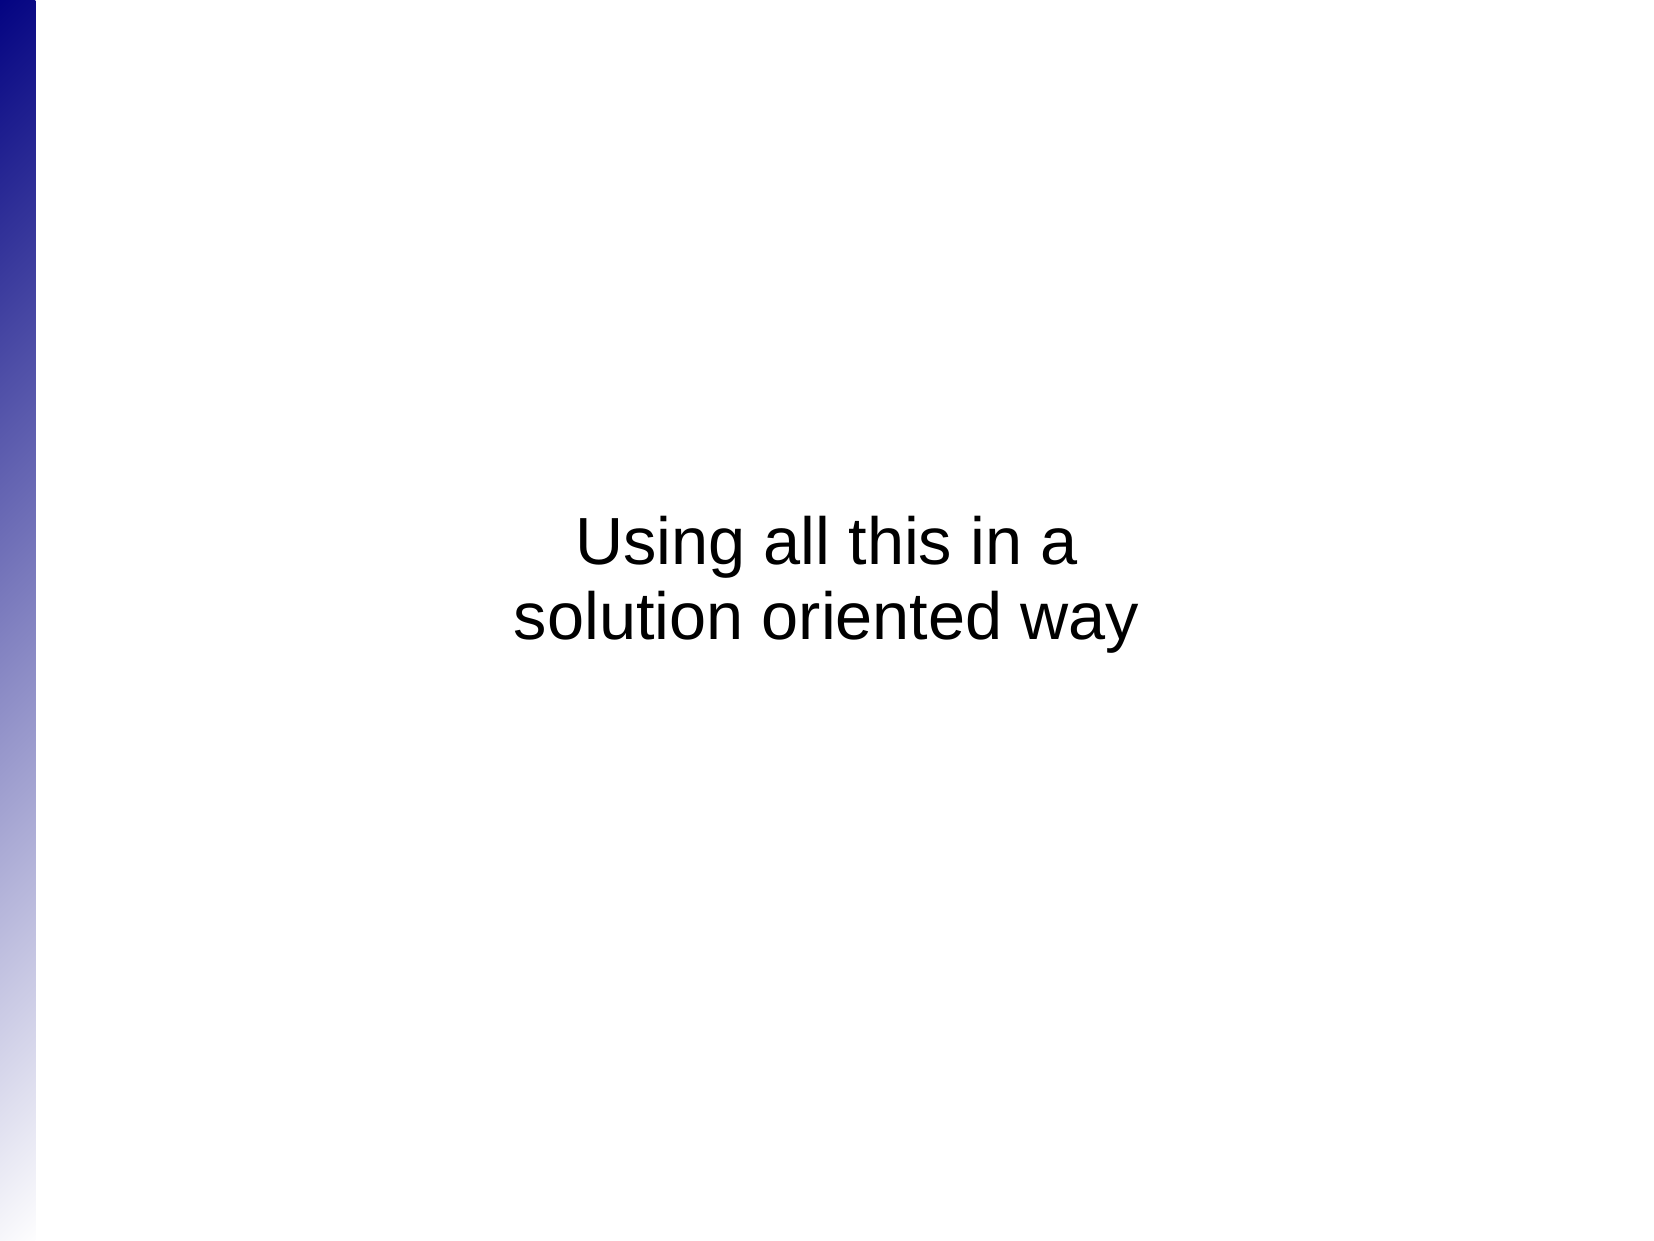

# Using all this in a solution oriented way